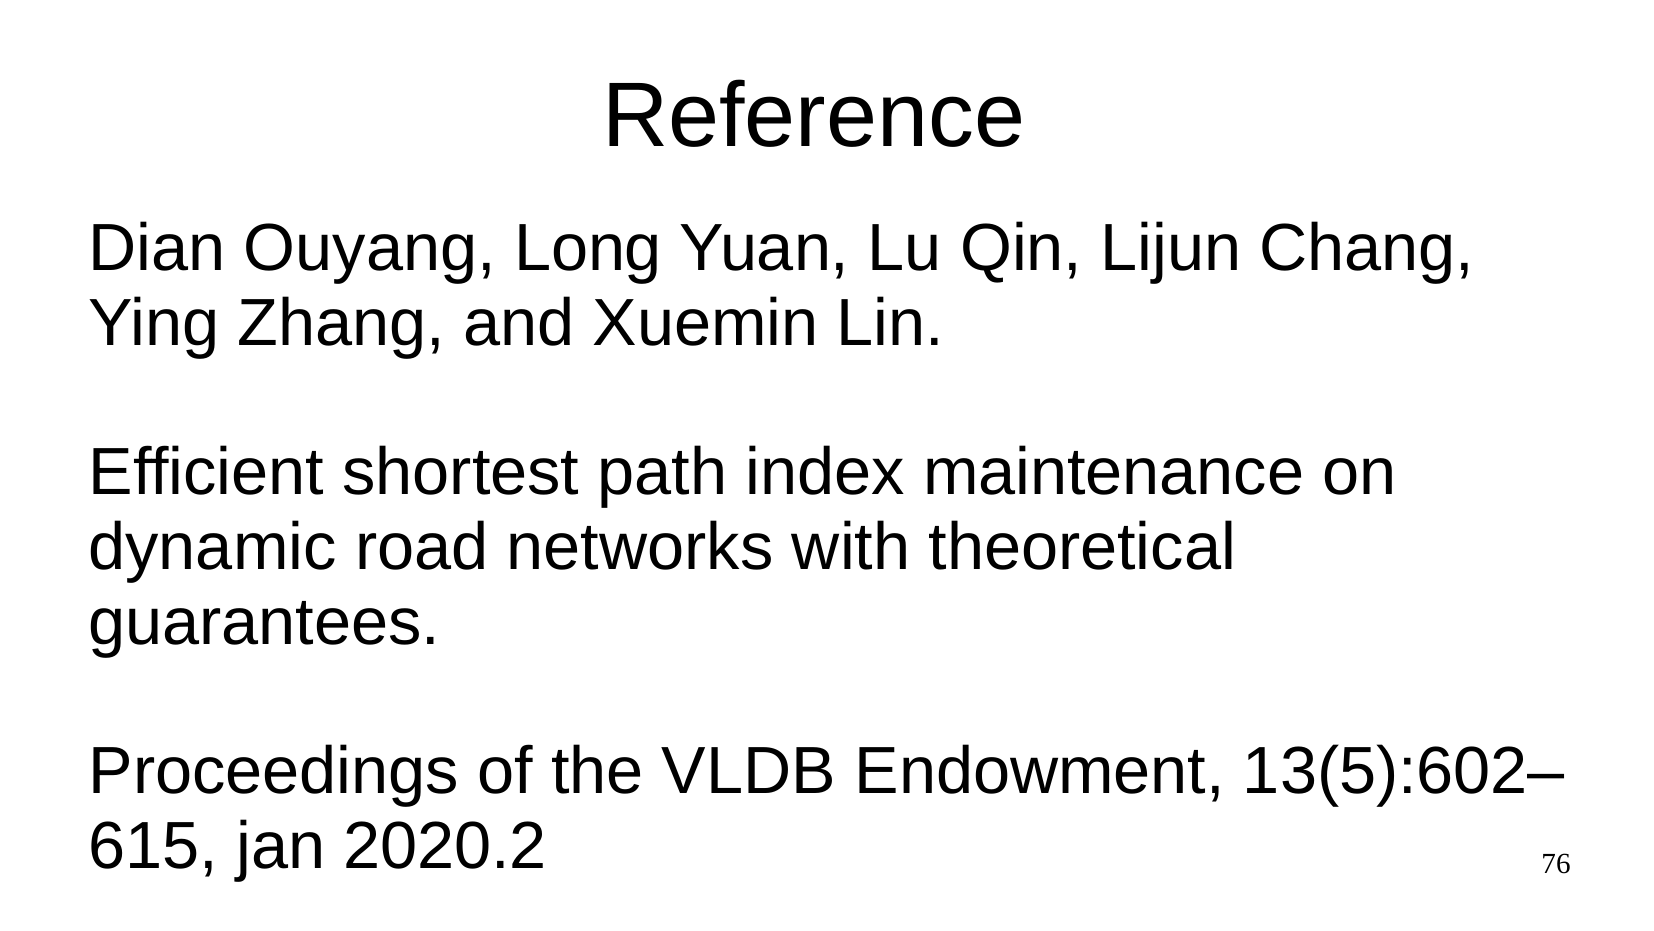

# Reference
Dian Ouyang, Long Yuan, Lu Qin, Lijun Chang,
Ying Zhang, and Xuemin Lin.
Efficient shortest path index maintenance on dynamic road networks with theoretical guarantees.
Proceedings of the VLDB Endowment, 13(5):602–615, jan 2020.2
76